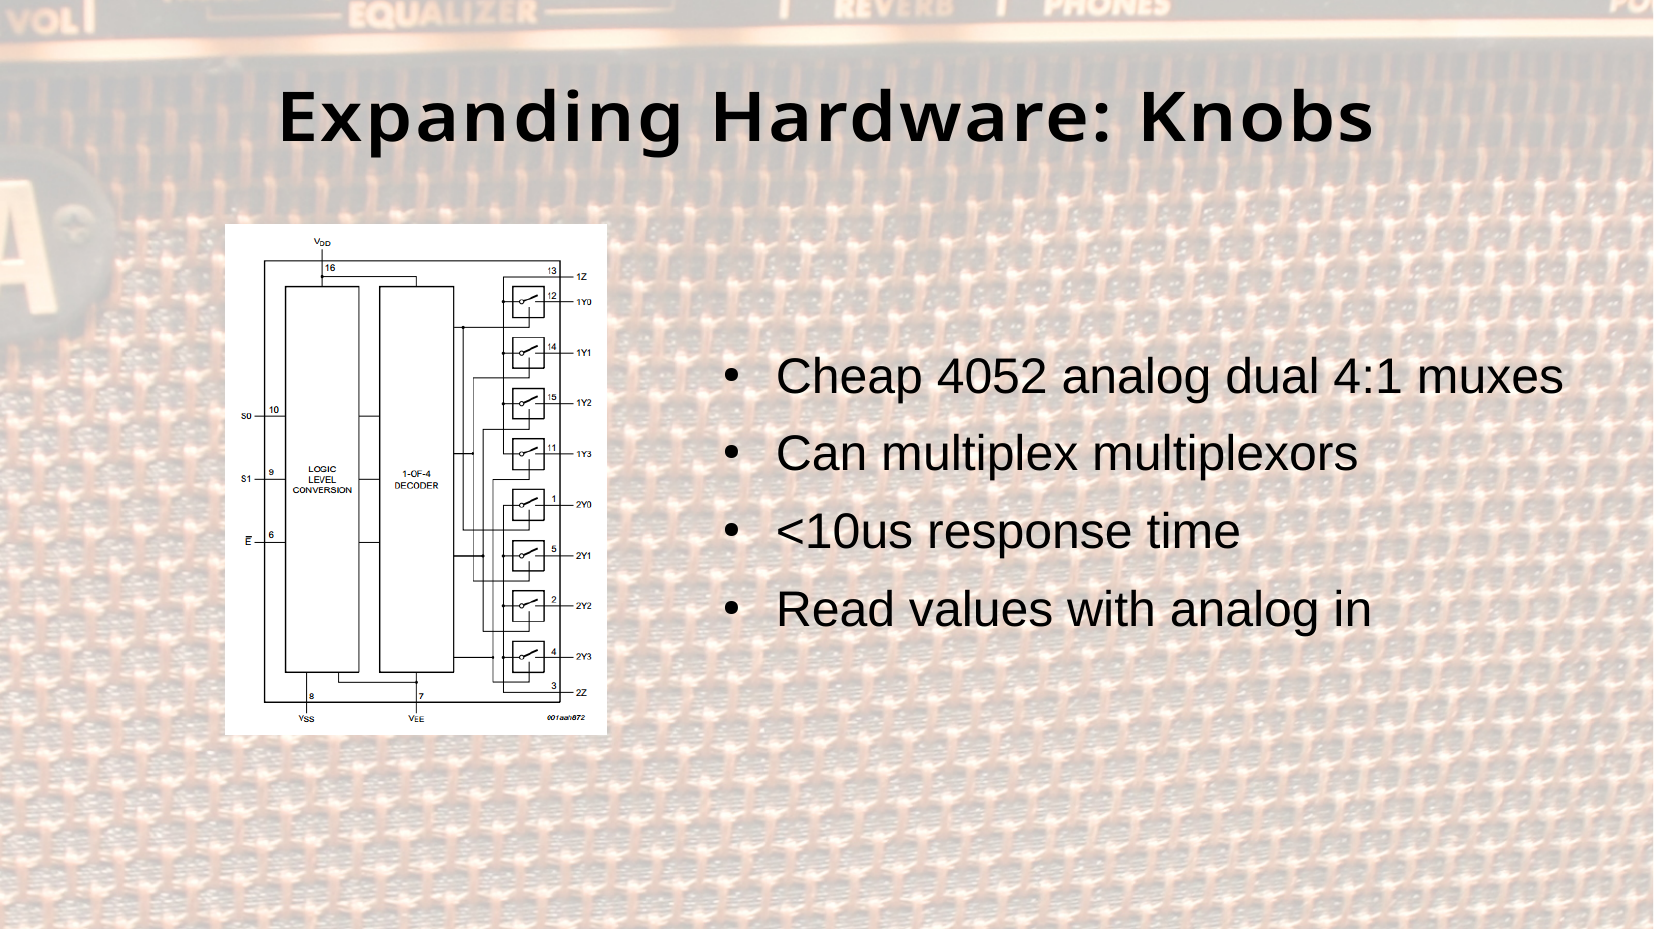

# Expanding Hardware: Knobs
Cheap 4052 analog dual 4:1 muxes
Can multiplex multiplexors
<10us response time
Read values with analog in